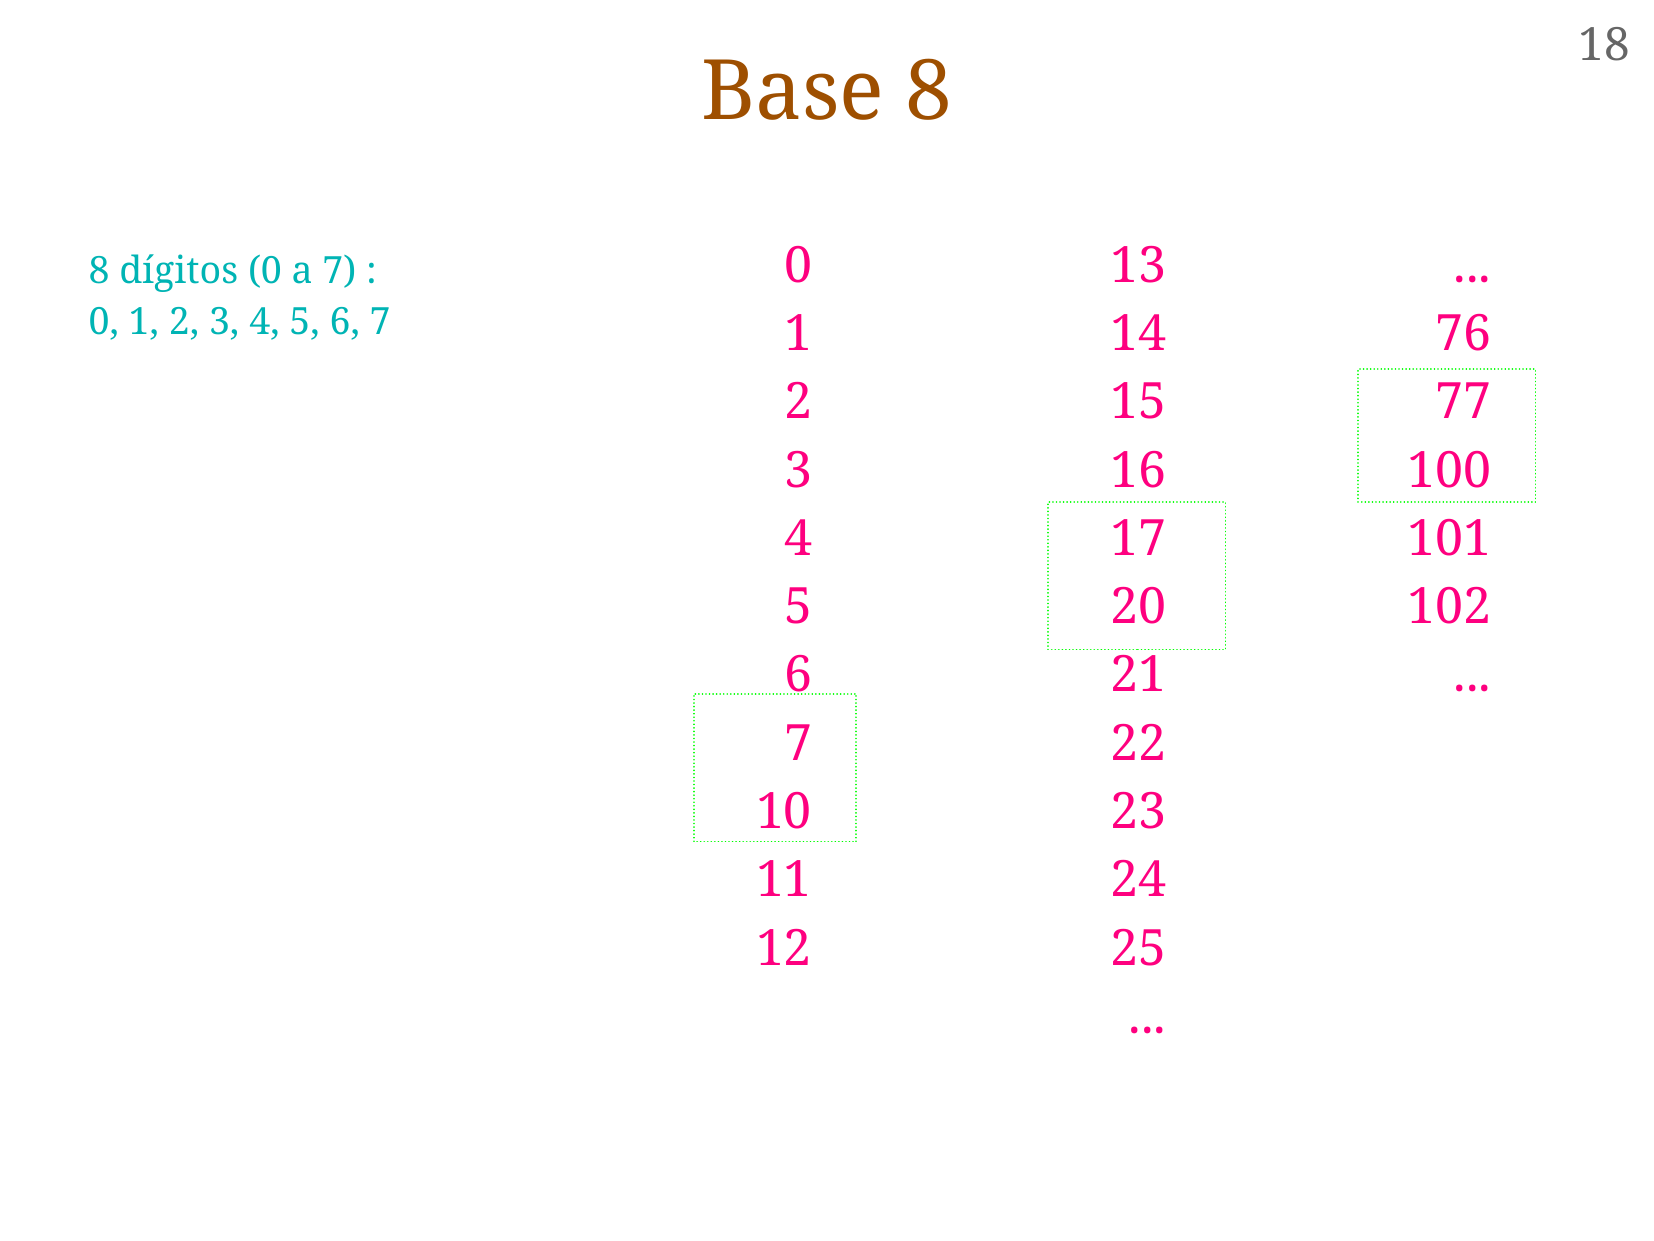

18
# Base 8
0
1
2
3
4
5
6
7
10
11
12
13
14
15
16
17
20
21
22
23
24
25
...
...
76
77
100
101
102
...
8 dígitos (0 a 7) :
0, 1, 2, 3, 4, 5, 6, 7